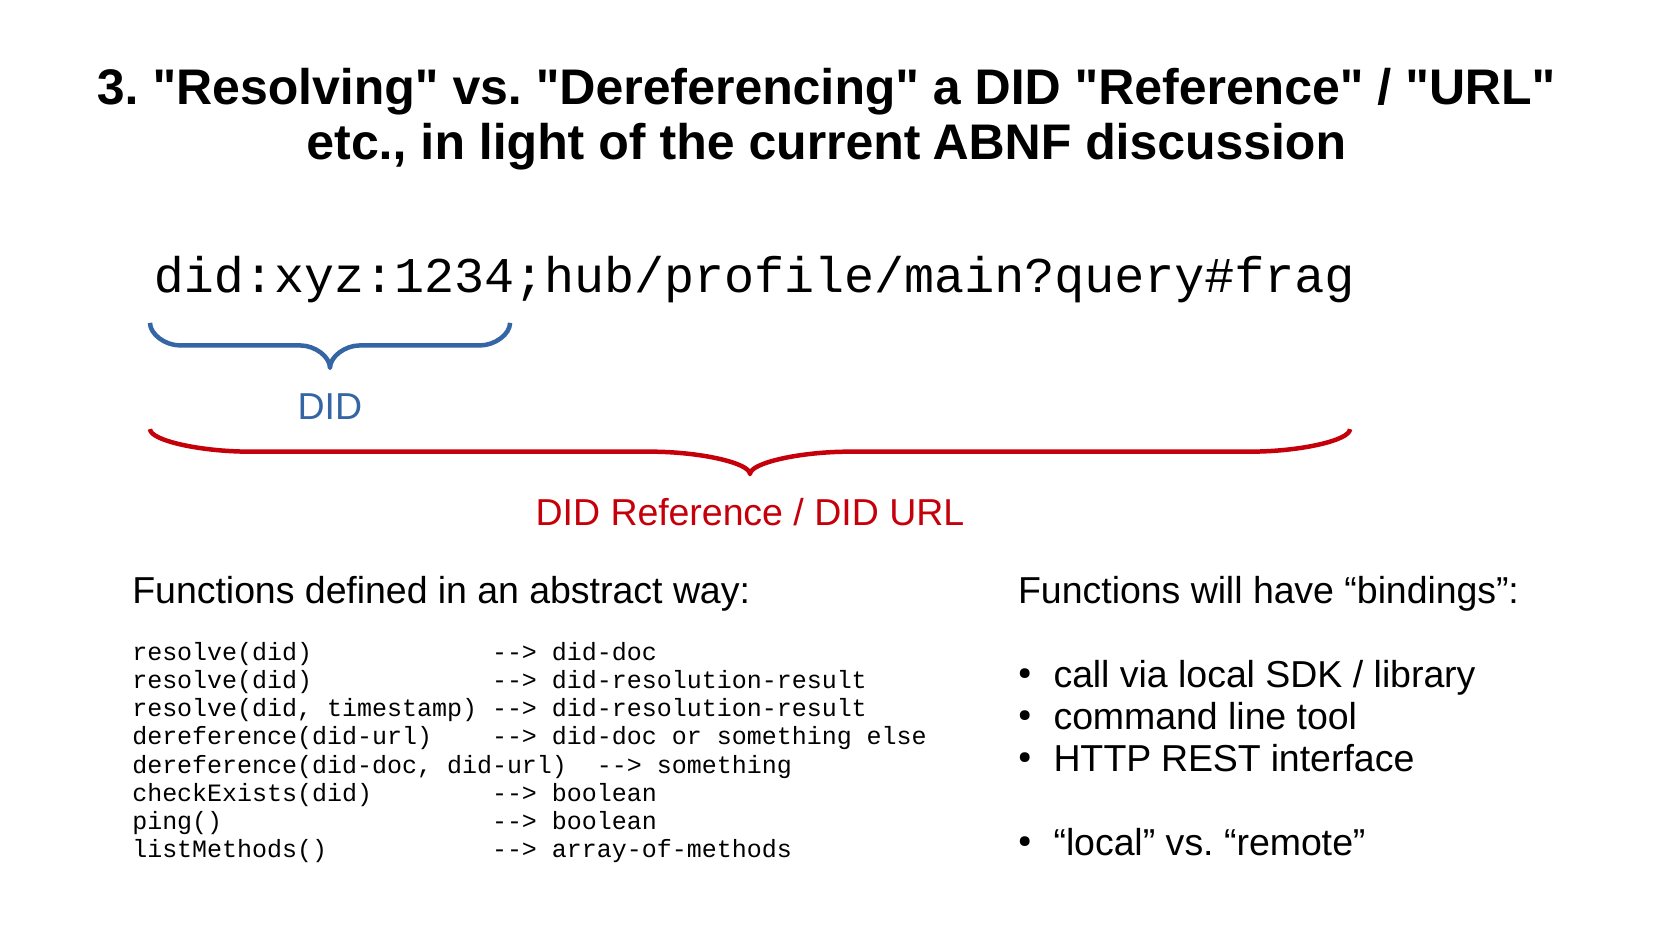

# 3. "Resolving" vs. "Dereferencing" a DID "Reference" / "URL" etc., in light of the current ABNF discussion
did:xyz:1234;hub/profile/main?query#frag
DID
DID Reference / DID URL
Functions defined in an abstract way:
resolve(did) --> did-doc
resolve(did) --> did-resolution-result
resolve(did, timestamp) --> did-resolution-result
dereference(did-url) --> did-doc or something else
dereference(did-doc, did-url) --> something
checkExists(did) --> boolean
ping() --> boolean
listMethods() --> array-of-methods
Functions will have “bindings”:
call via local SDK / library
command line tool
HTTP REST interface
“local” vs. “remote”